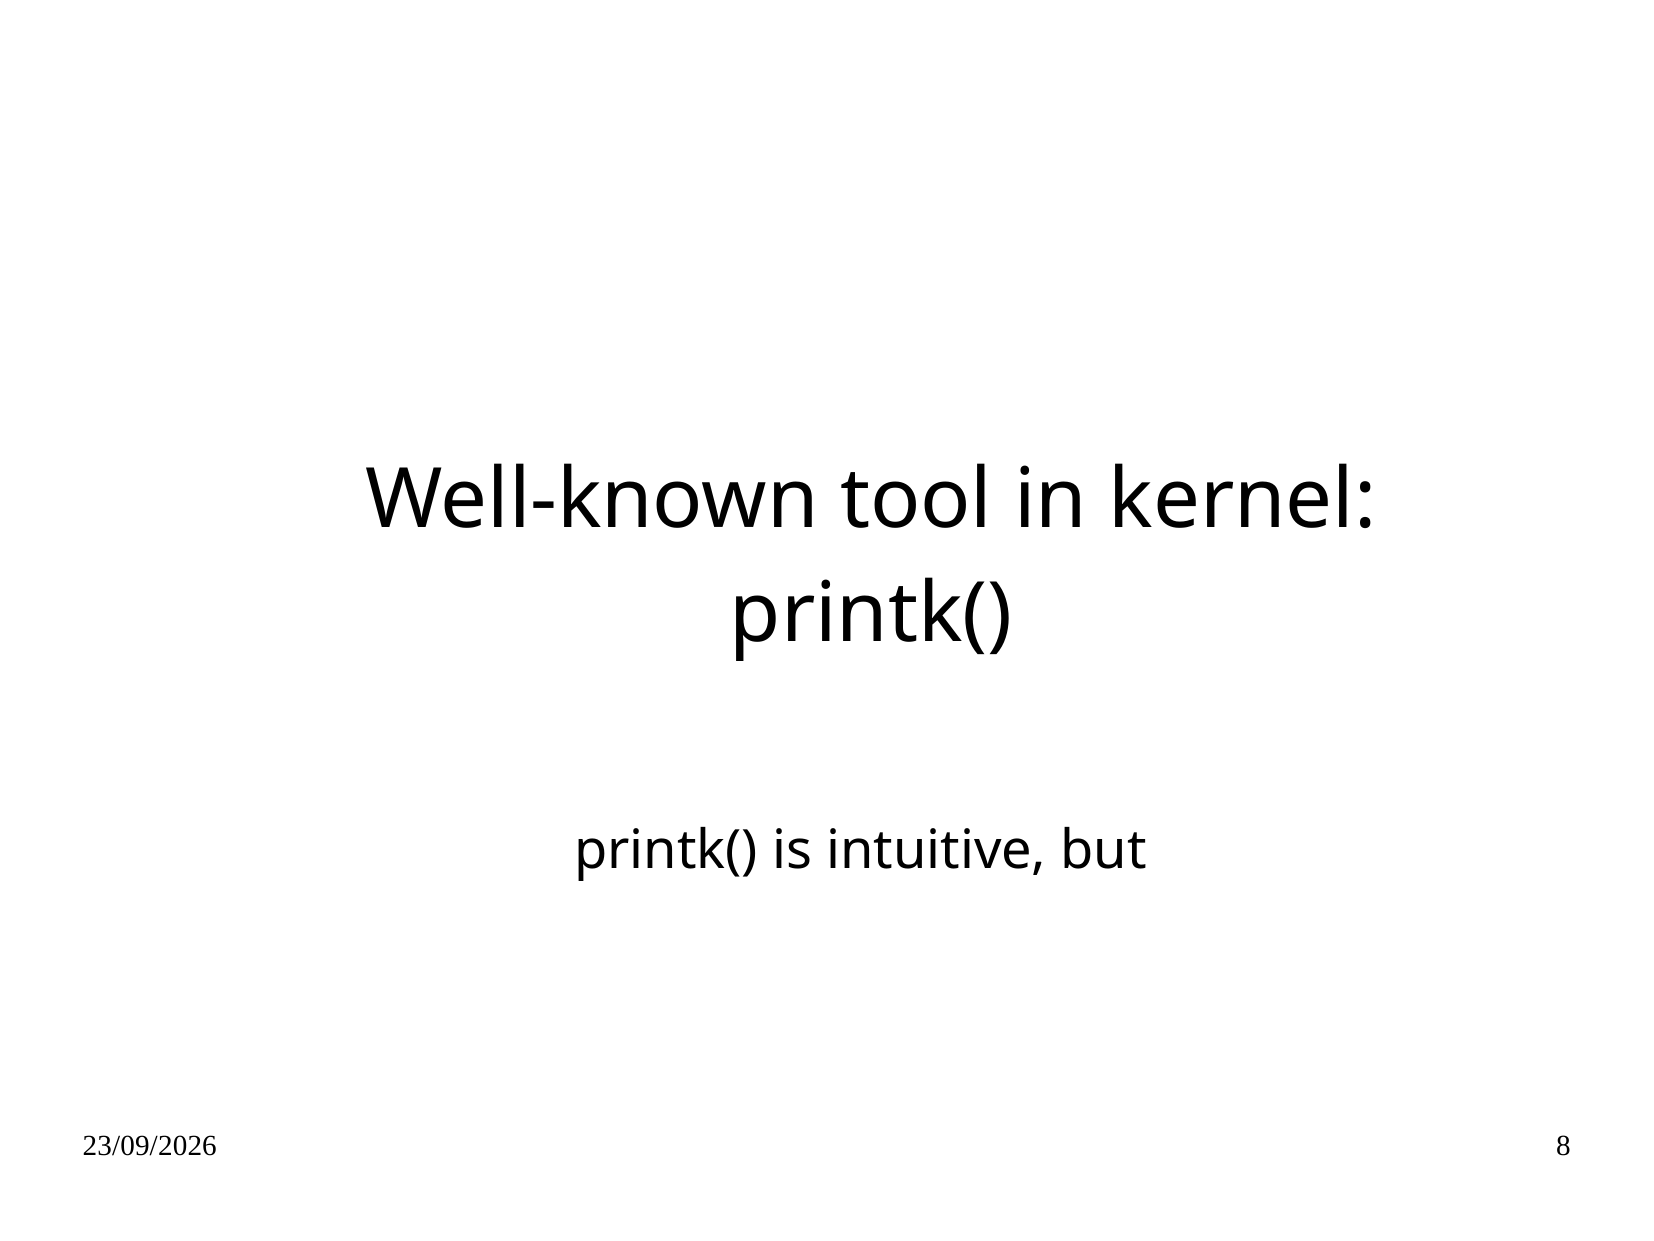

# Well-known tool in kernel: printk()
printk() is intuitive, but
8